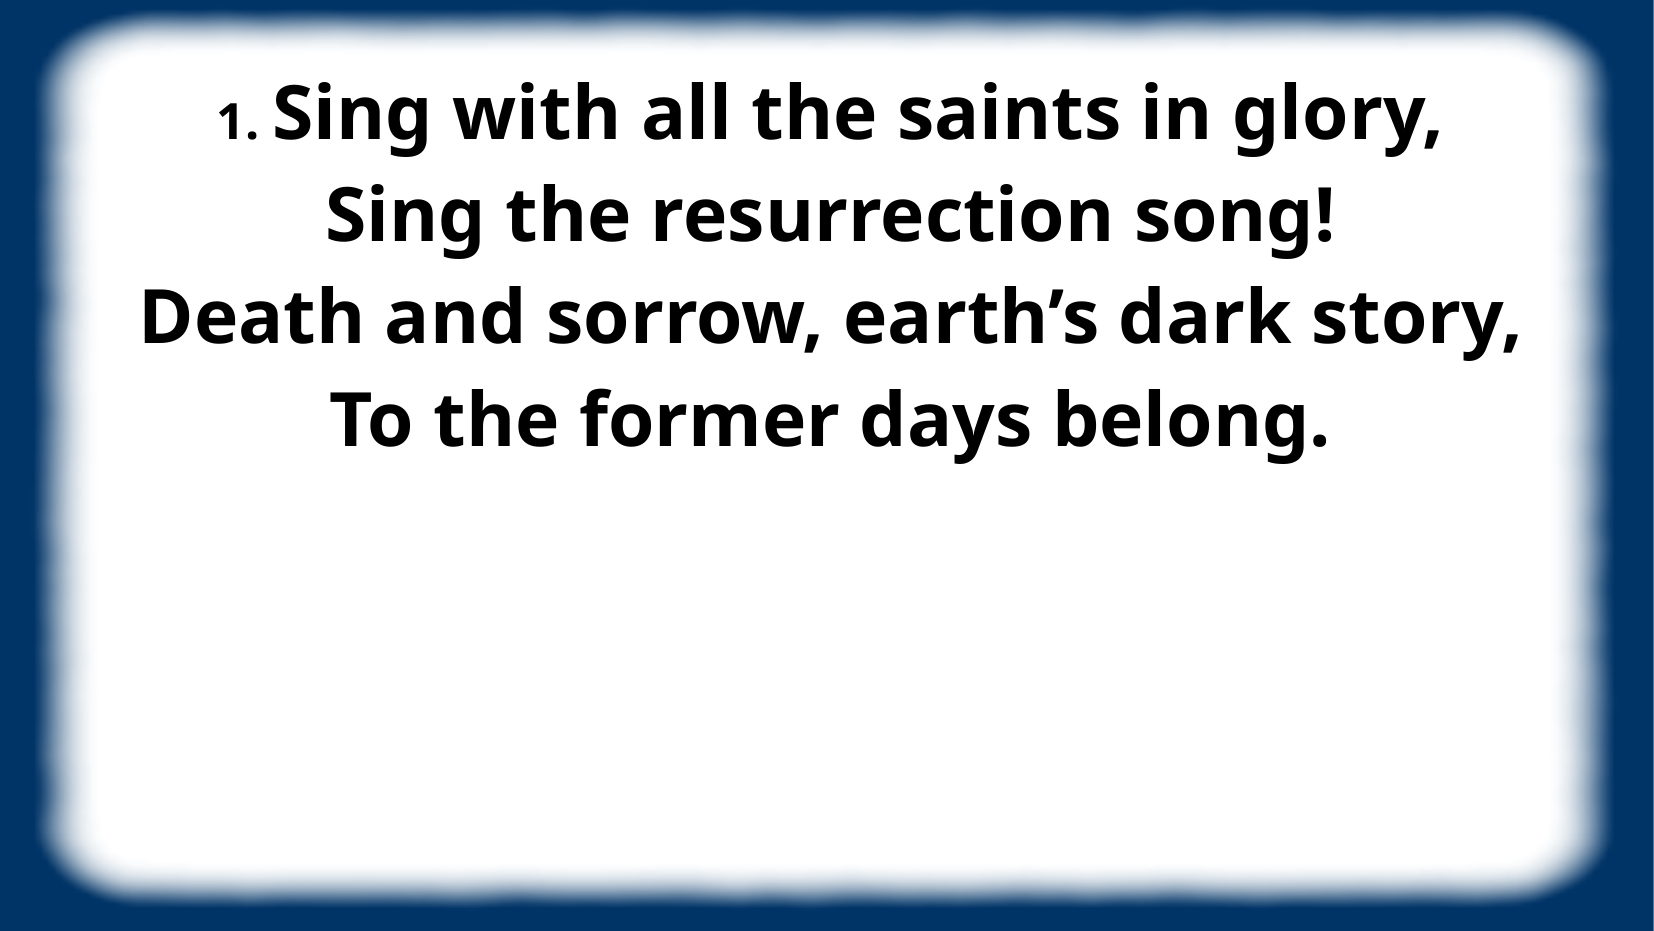

1. Sing with all the saints in glory,
Sing the resurrection song!
Death and sorrow, earth’s dark story,
To the former days belong.